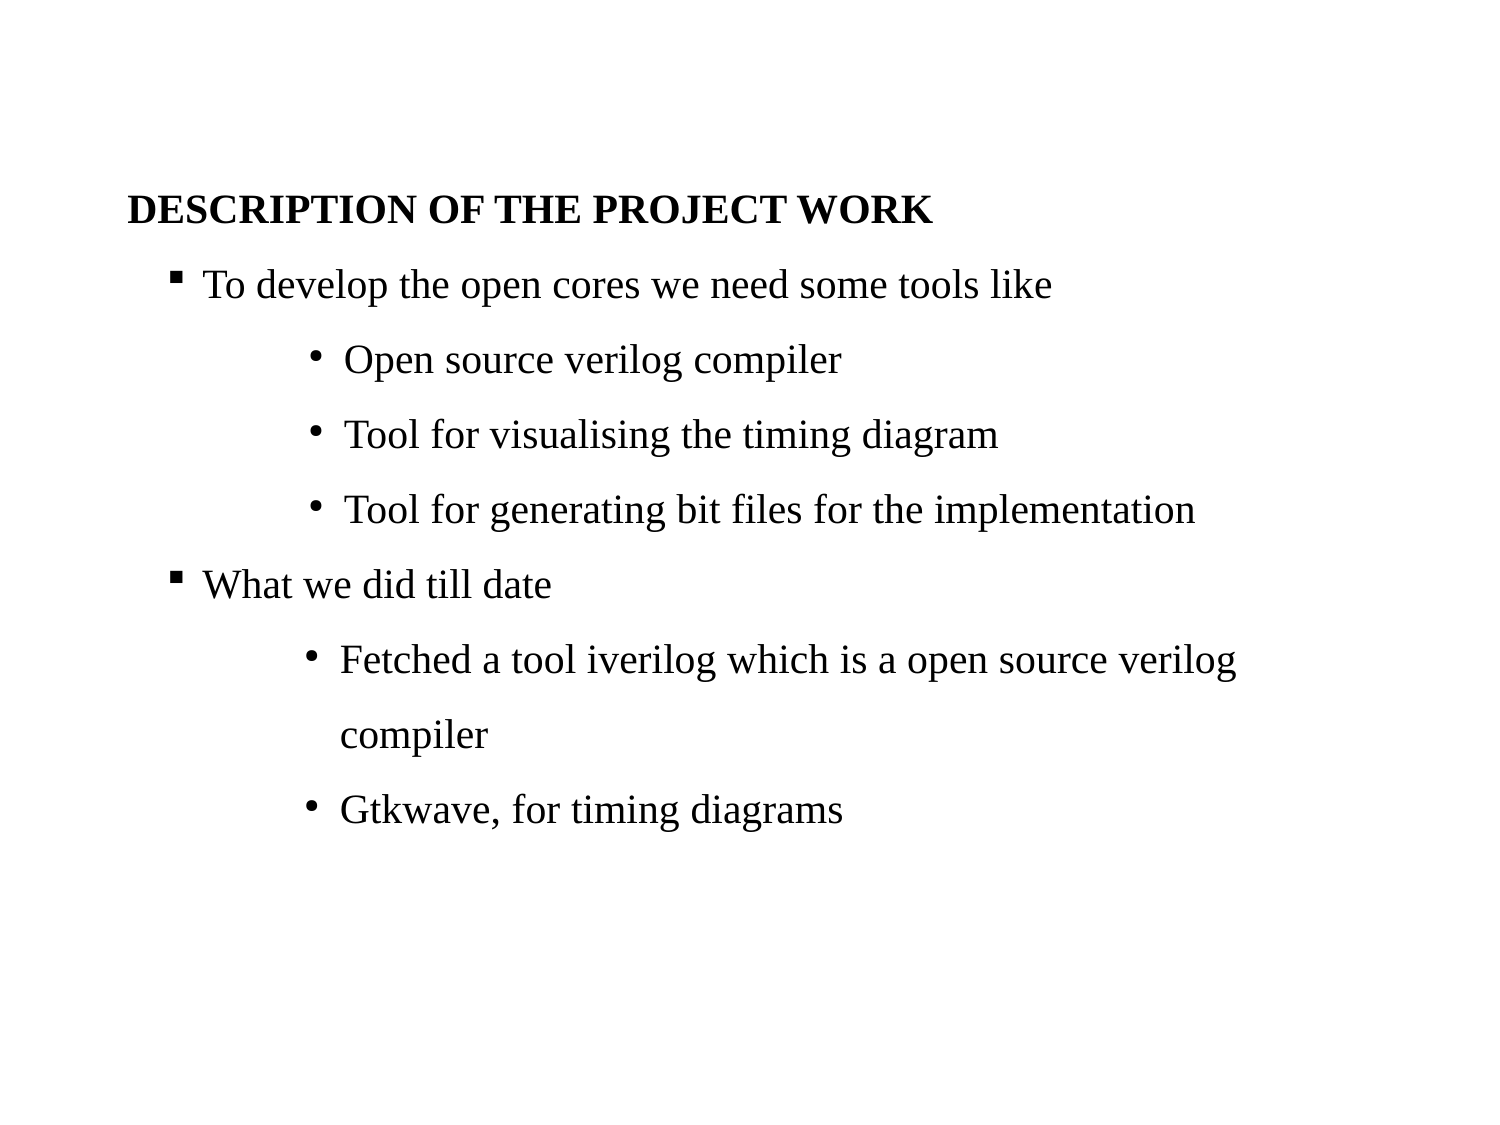

DESCRIPTION OF THE PROJECT WORK
To develop the open cores we need some tools like
Open source verilog compiler
Tool for visualising the timing diagram
Tool for generating bit files for the implementation
What we did till date
Fetched a tool iverilog which is a open source verilog compiler
Gtkwave, for timing diagrams